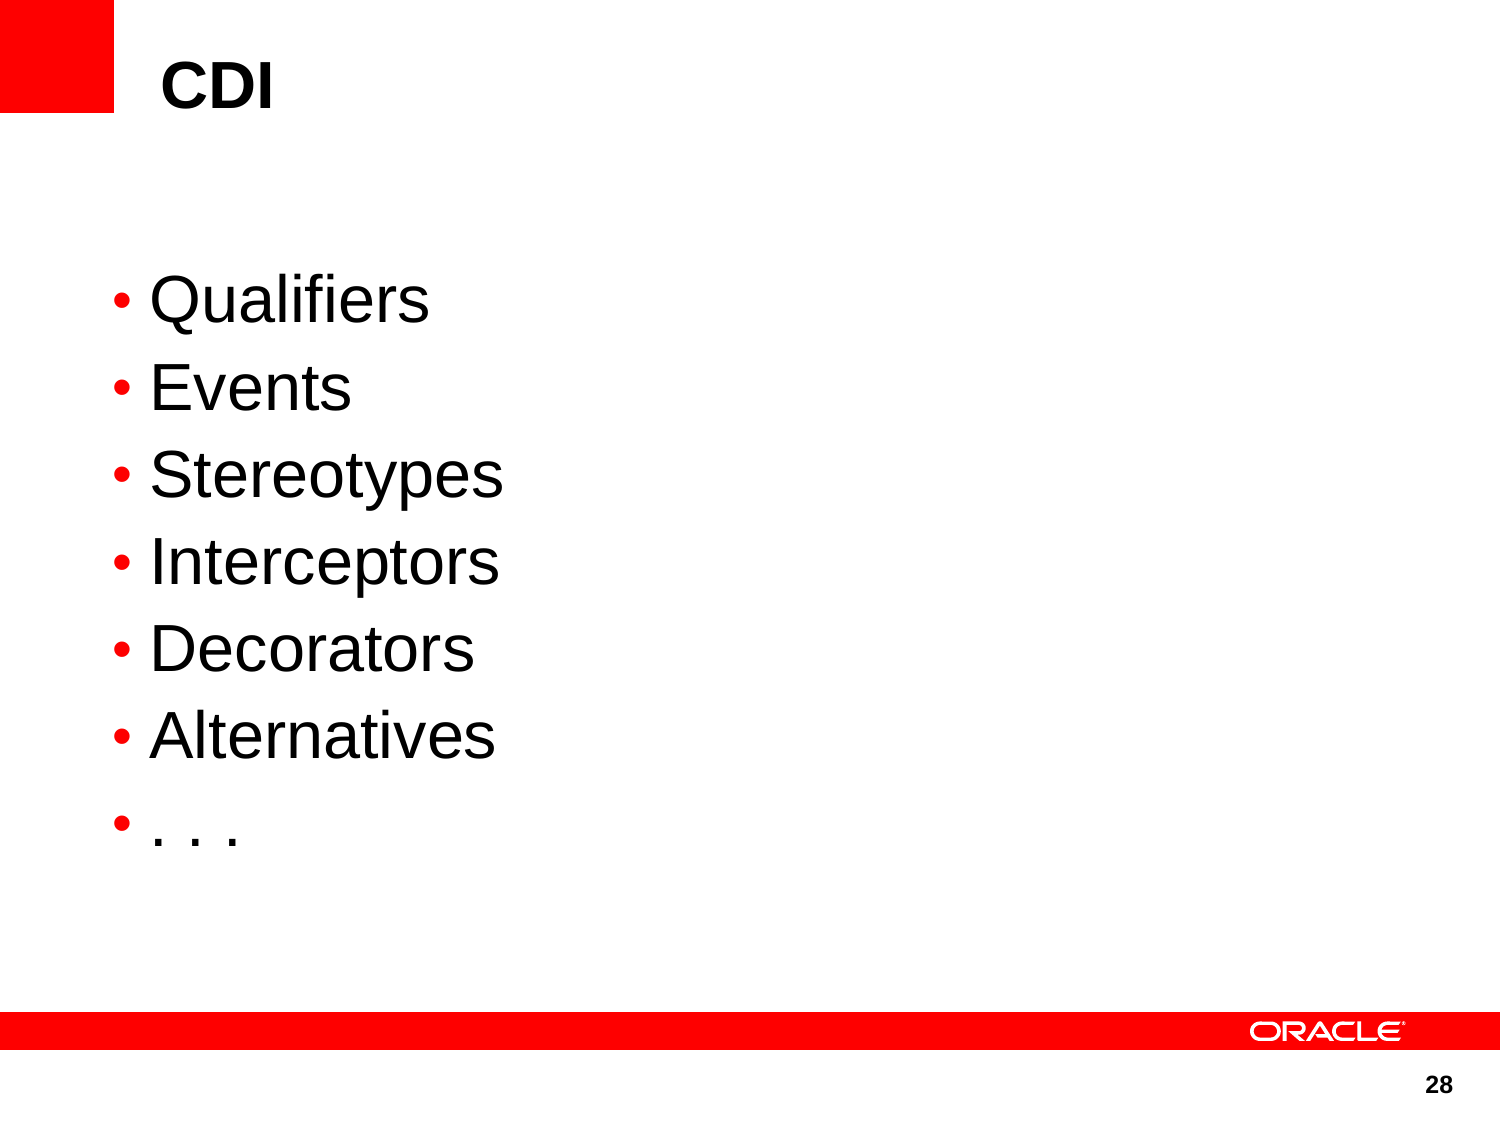

# CDI
Qualifiers
Events
Stereotypes
Interceptors
Decorators
Alternatives
. . .